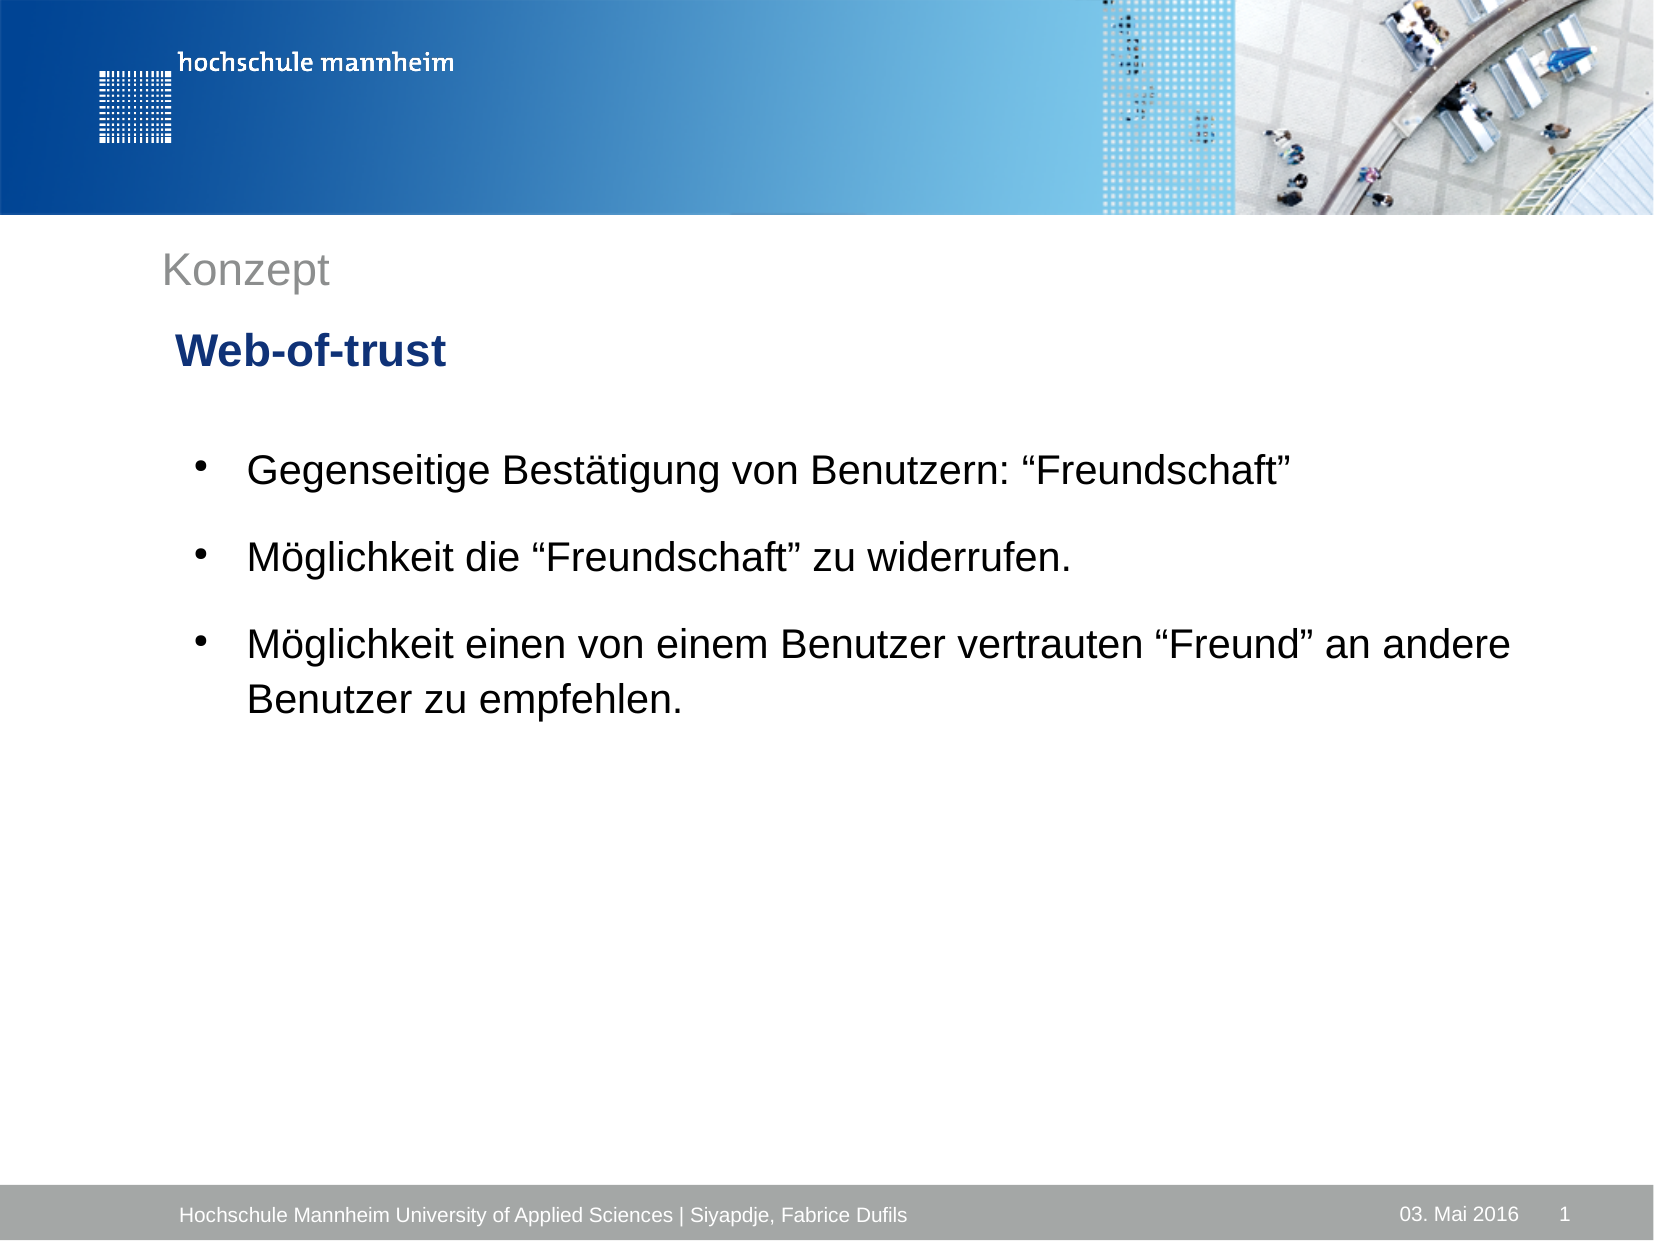

Konzept
# Web-of-trust
Gegenseitige Bestätigung von Benutzern: “Freundschaft”
Möglichkeit die “Freundschaft” zu widerrufen.
Möglichkeit einen von einem Benutzer vertrauten “Freund” an andere Benutzer zu empfehlen.
Hochschule Mannheim University of Applied Sciences | Siyapdje, Fabrice Dufils
03. Mai 2016 1